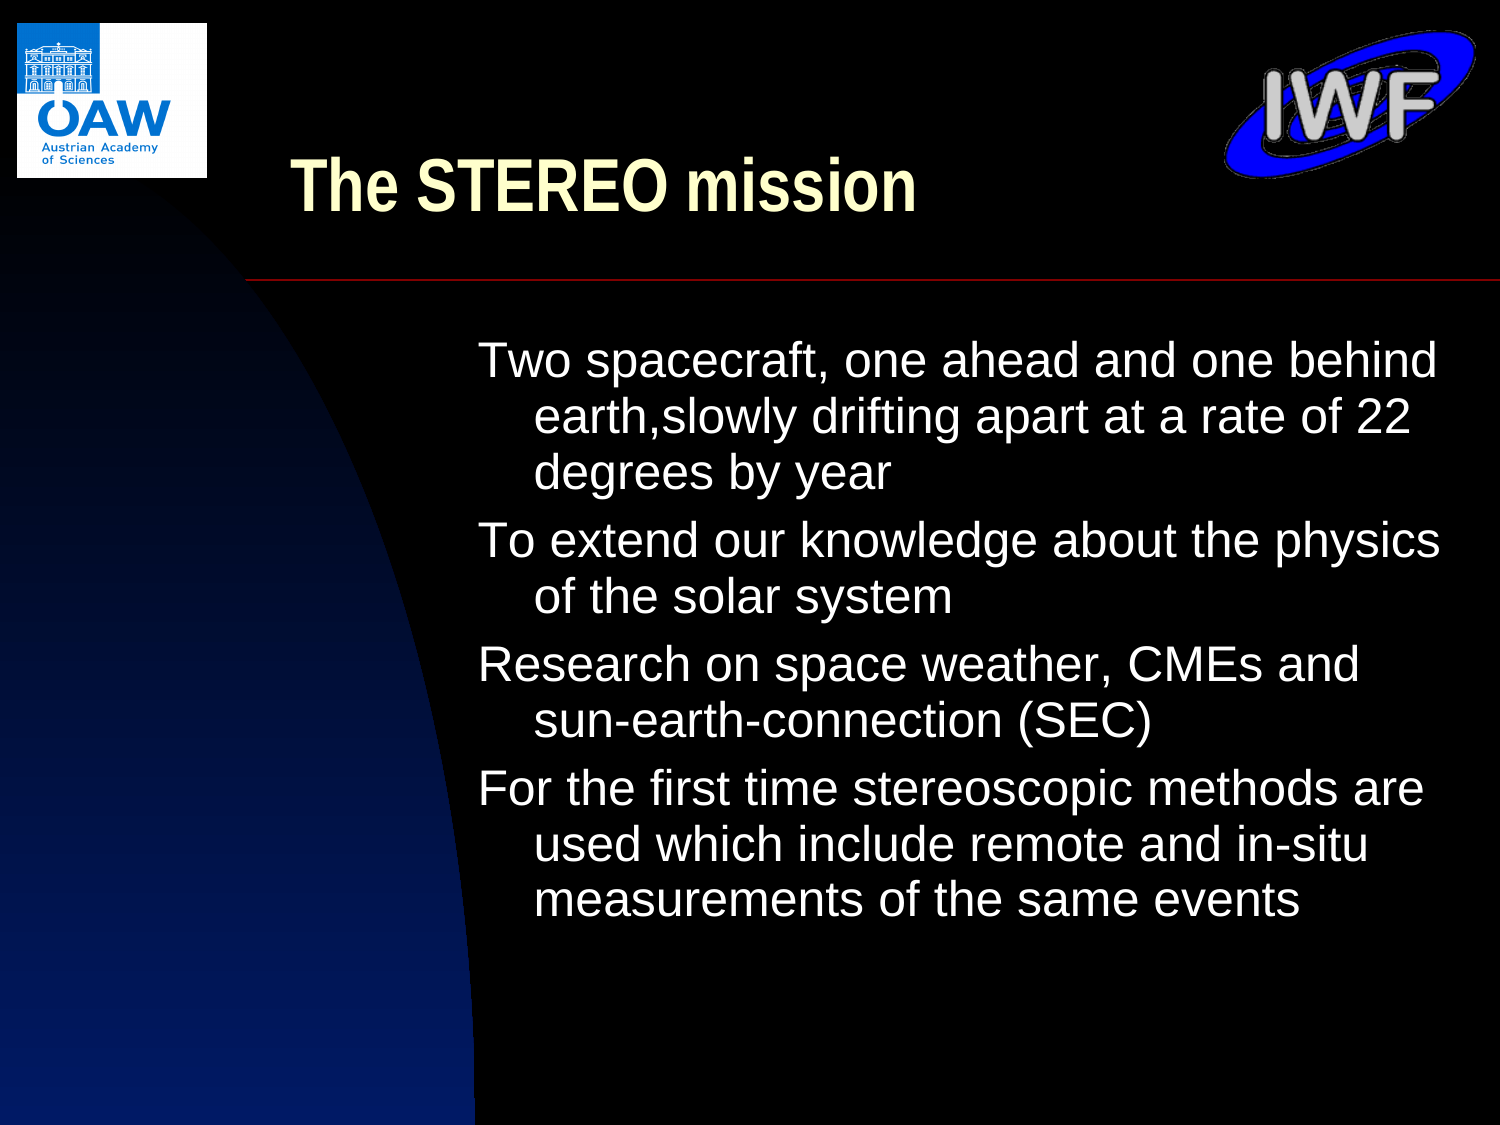

# The STEREO mission
Two spacecraft, one ahead and one behind earth,slowly drifting apart at a rate of 22 degrees by year
To extend our knowledge about the physics of the solar system
Research on space weather, CMEs and sun-earth-connection (SEC)
For the first time stereoscopic methods are used which include remote and in-situ measurements of the same events